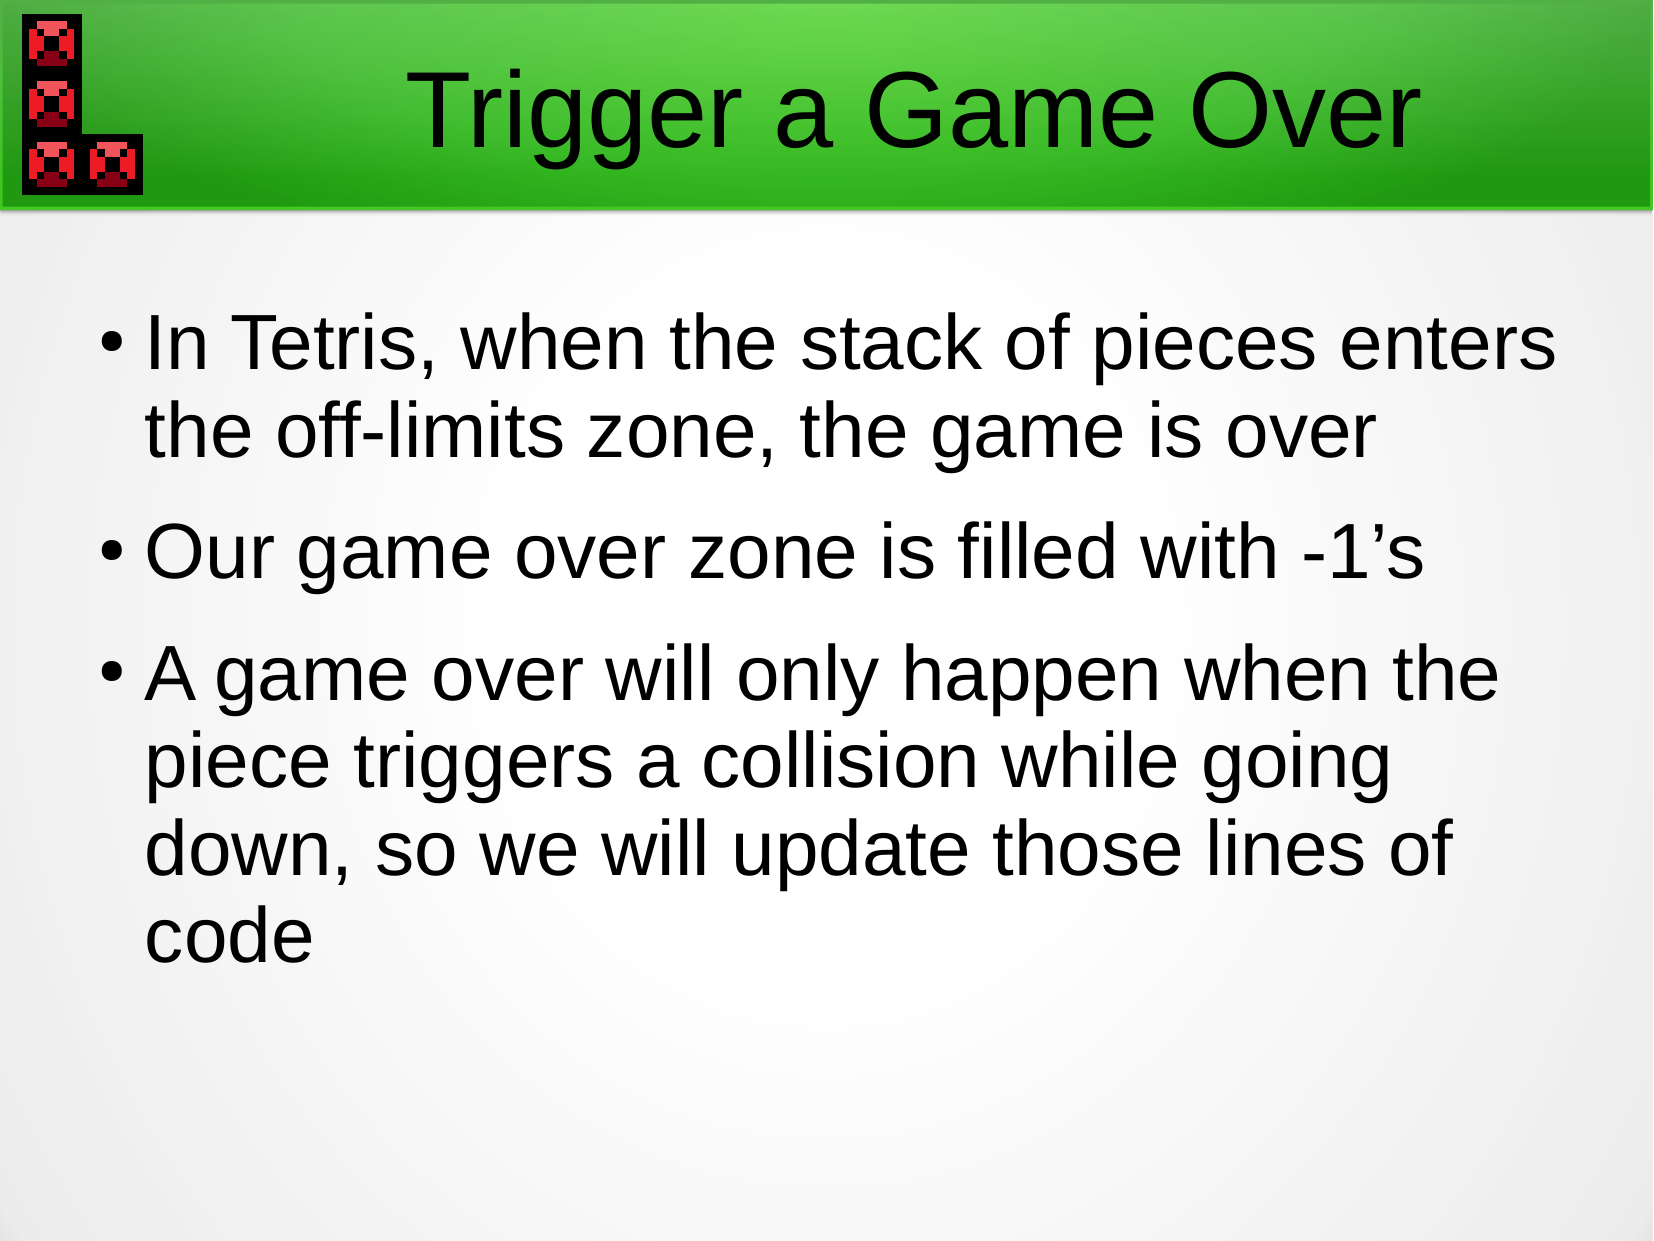

# Trigger a Game Over
In Tetris, when the stack of pieces enters the off-limits zone, the game is over
Our game over zone is filled with -1’s
A game over will only happen when the piece triggers a collision while going down, so we will update those lines of code